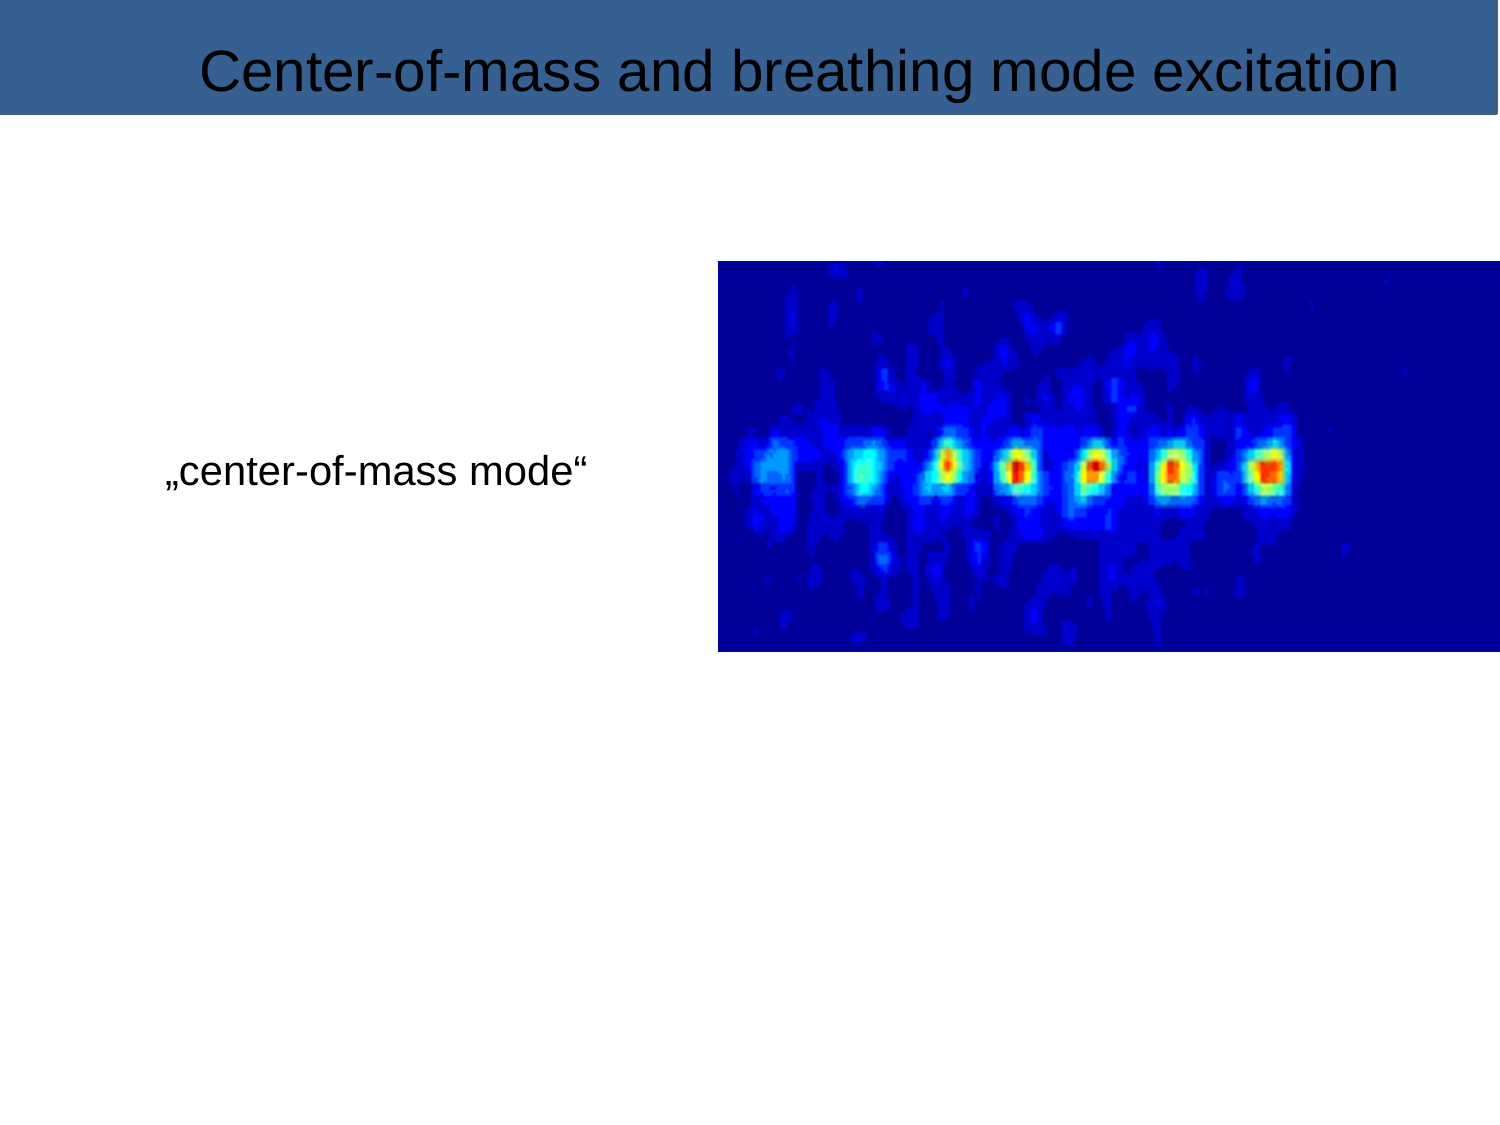

Center-of-mass and breathing mode excitation
„center-of-mass mode“